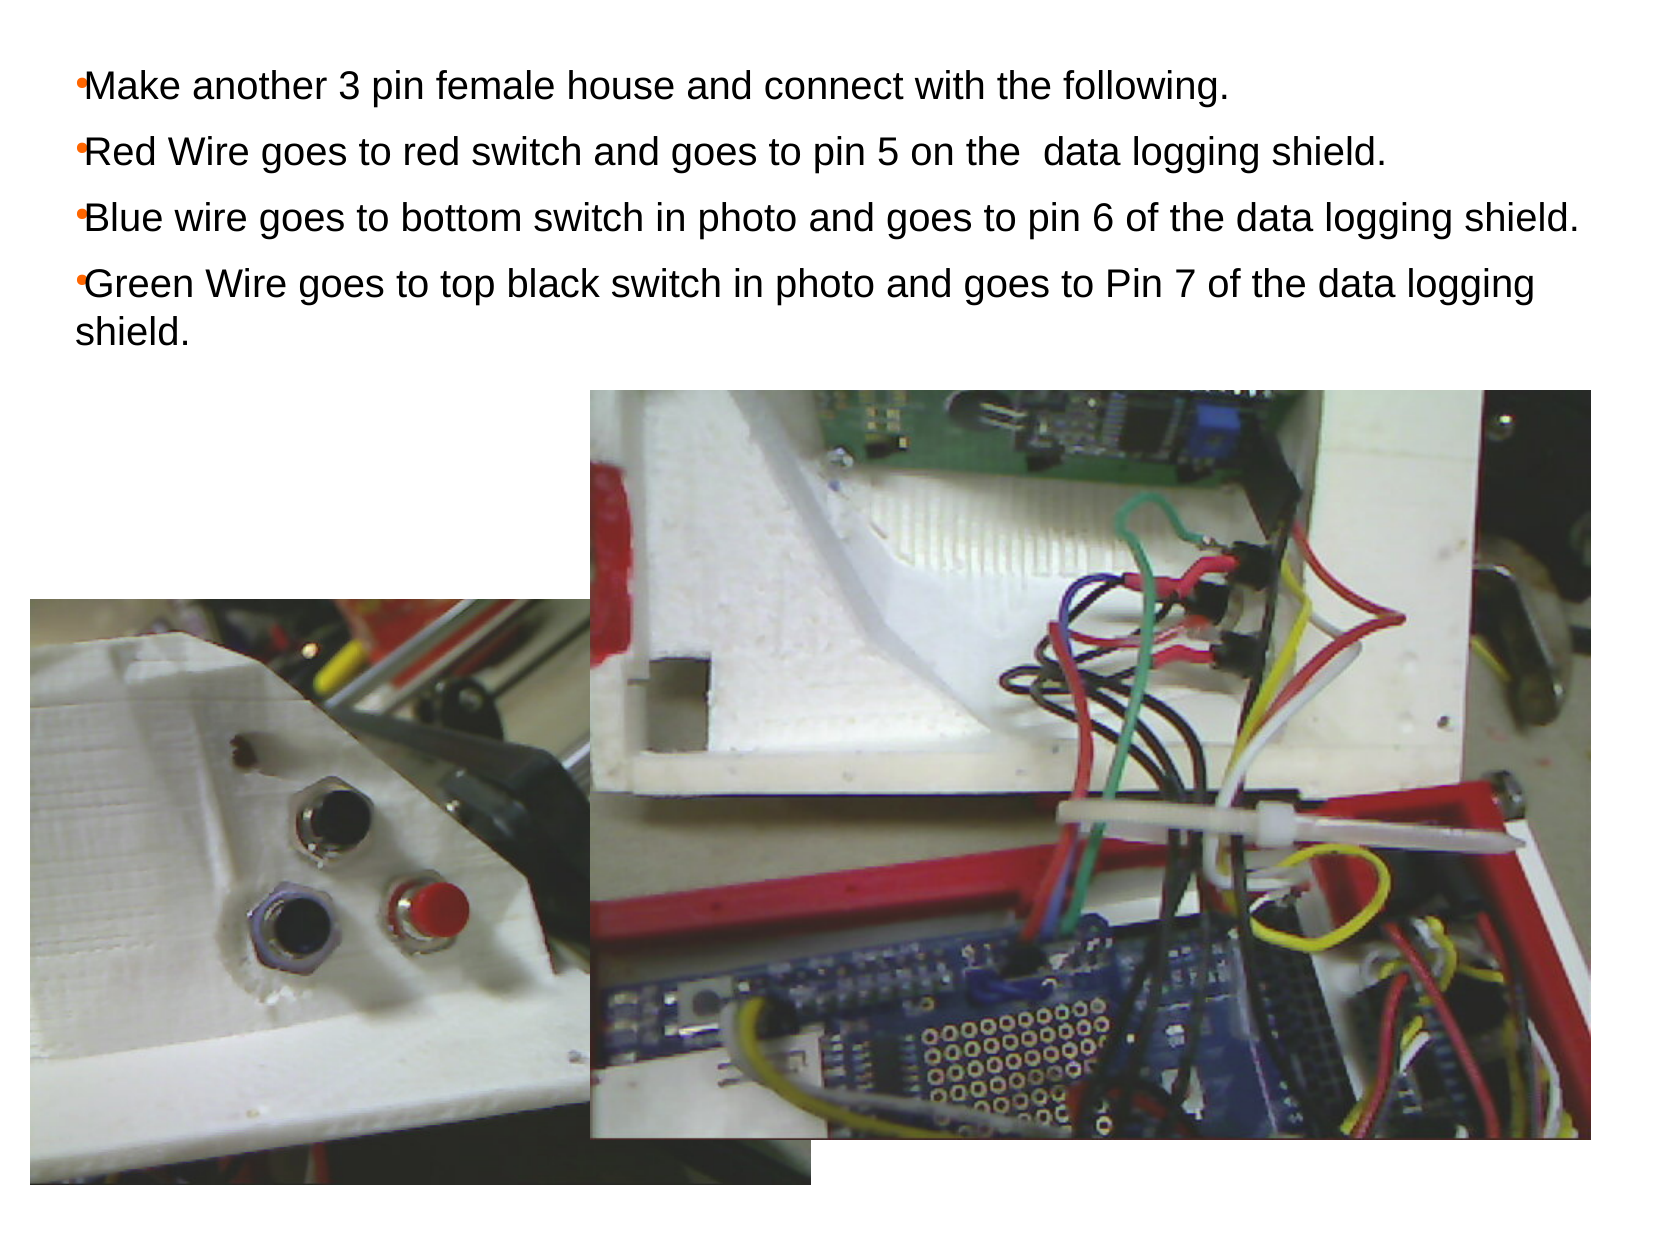

# Make another 3 pin female house and connect with the following.
Red Wire goes to red switch and goes to pin 5 on the data logging shield.
Blue wire goes to bottom switch in photo and goes to pin 6 of the data logging shield.
Green Wire goes to top black switch in photo and goes to Pin 7 of the data logging shield.